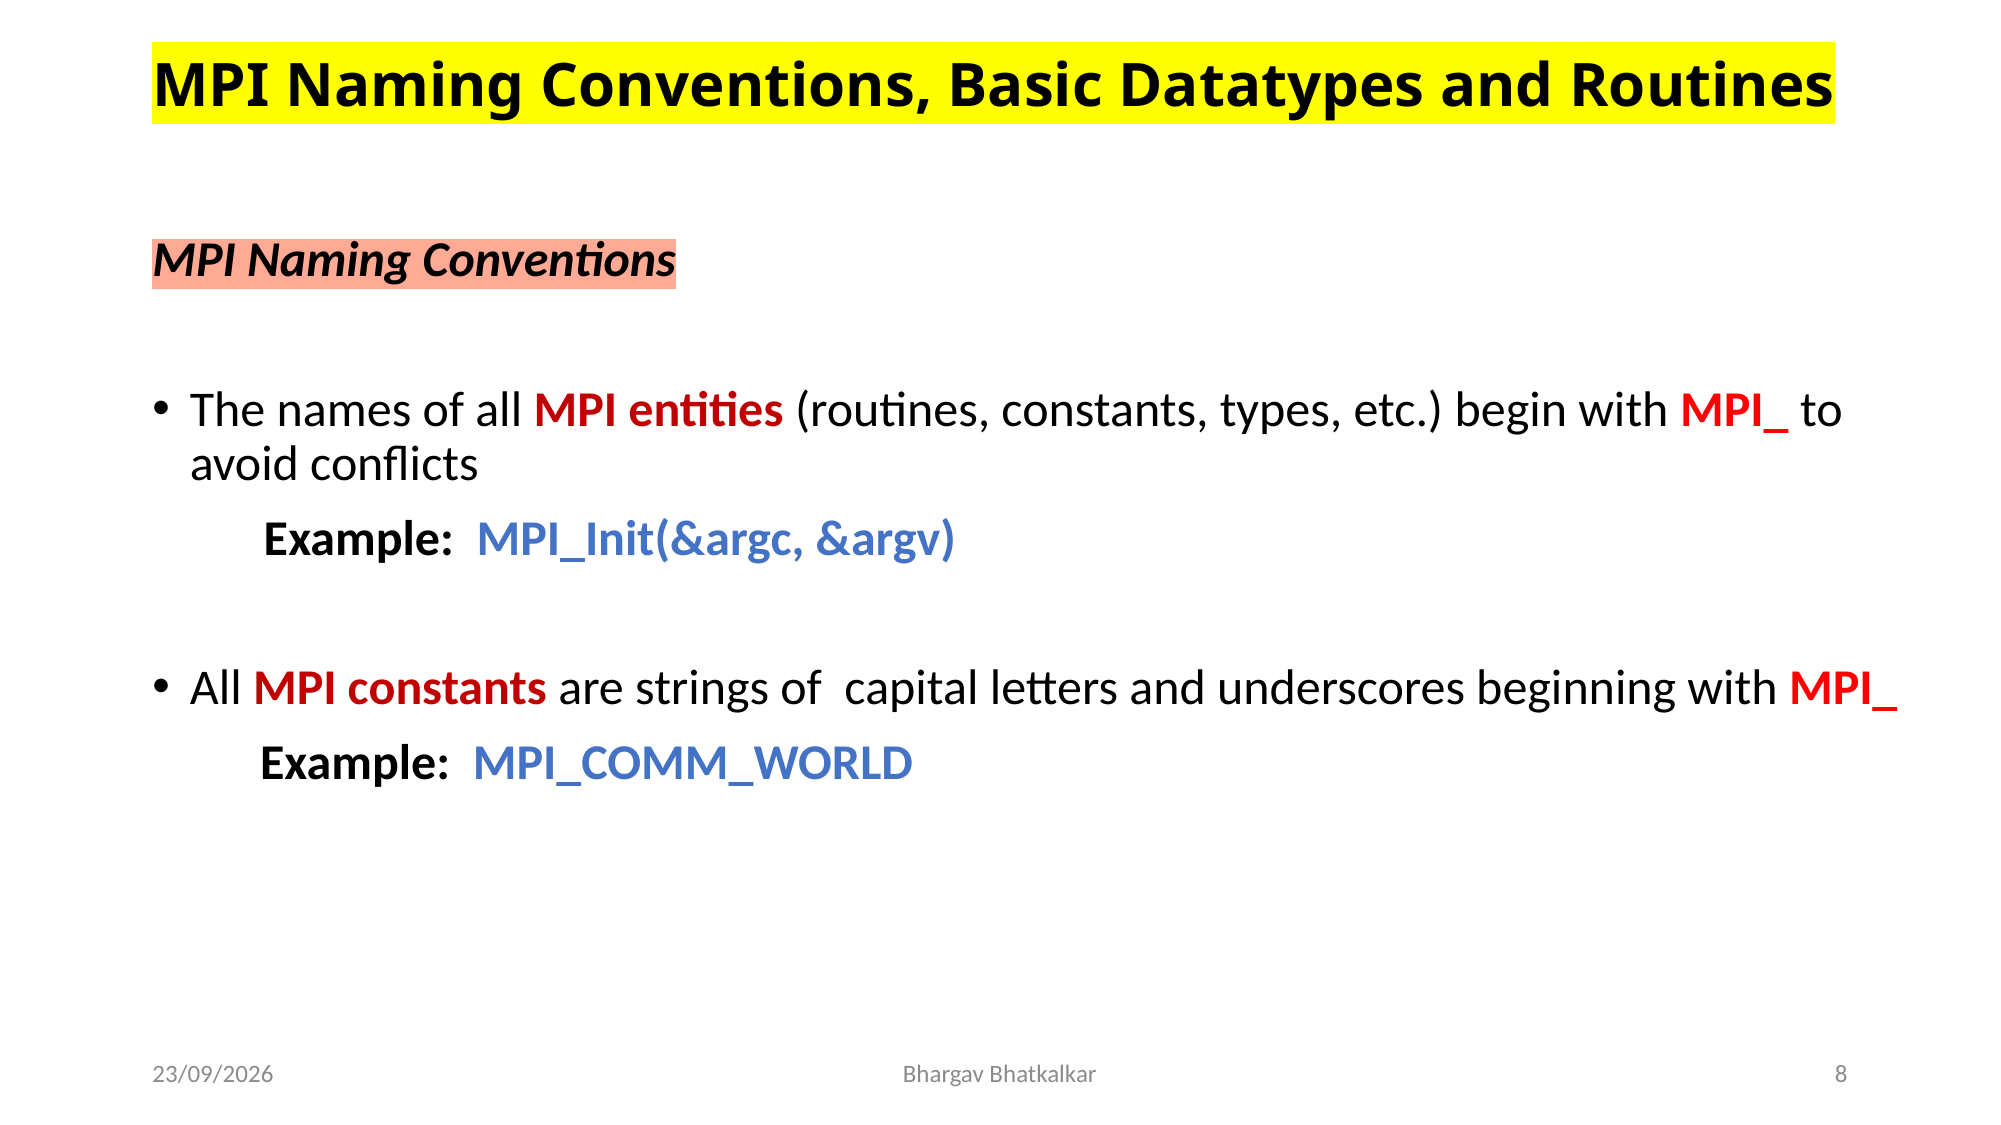

# MPI Naming Conventions, Basic Datatypes and Routines
MPI Naming Conventions
The names of all MPI entities (routines, constants, types, etc.) begin with MPI_ to avoid conflicts
 		Example: MPI_Init(&argc, &argv)
All MPI constants are strings of capital letters and underscores beginning with MPI_
 	 Example: MPI_COMM_WORLD
Bhargav Bhatkalkar
8